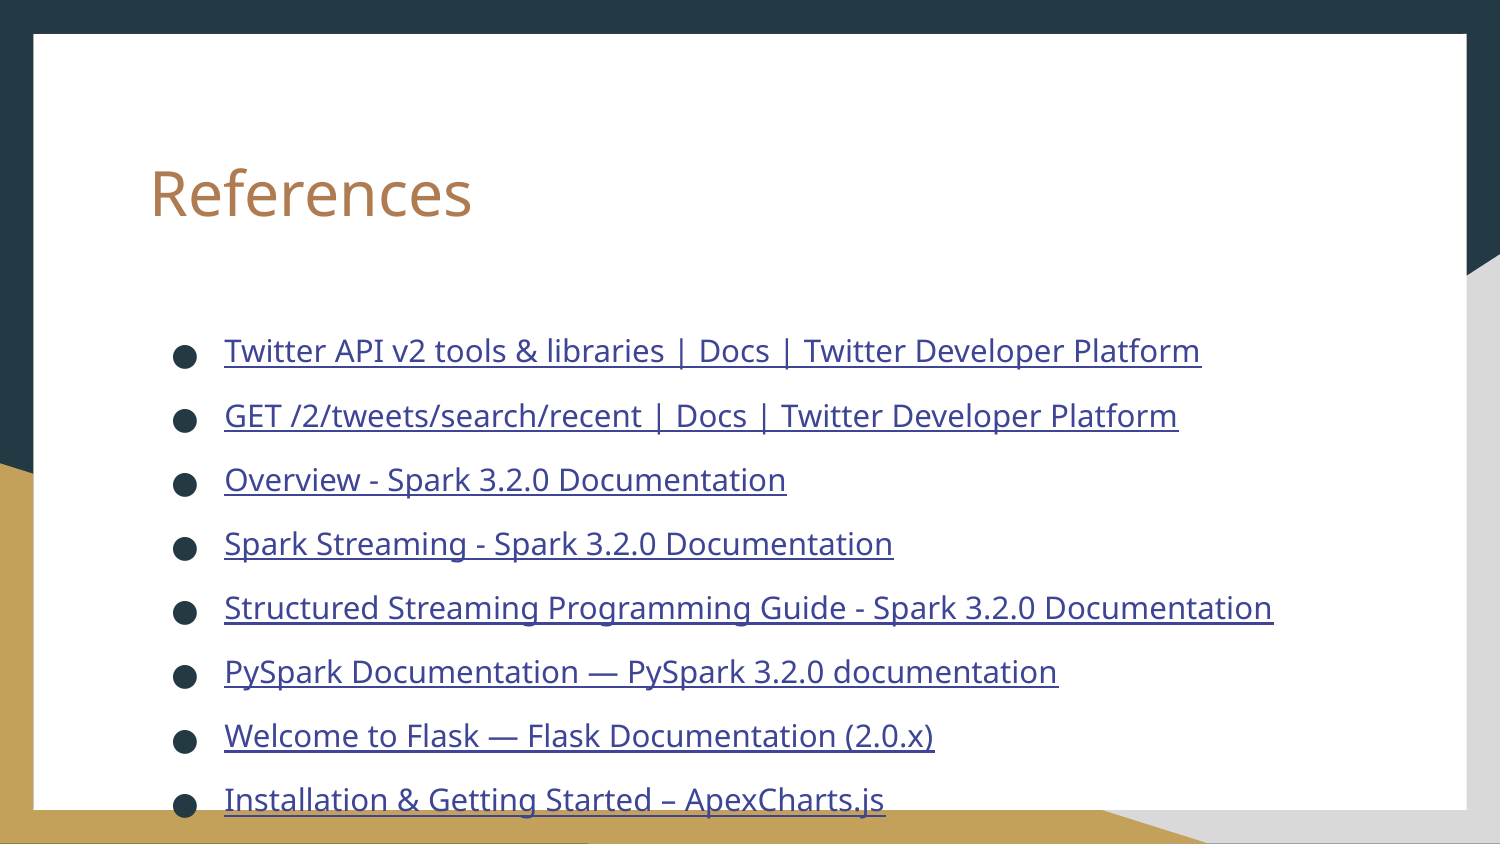

# References
Twitter API v2 tools & libraries | Docs | Twitter Developer Platform
GET /2/tweets/search/recent | Docs | Twitter Developer Platform
Overview - Spark 3.2.0 Documentation
Spark Streaming - Spark 3.2.0 Documentation
Structured Streaming Programming Guide - Spark 3.2.0 Documentation
PySpark Documentation — PySpark 3.2.0 documentation
Welcome to Flask — Flask Documentation (2.0.x)
Installation & Getting Started – ApexCharts.js